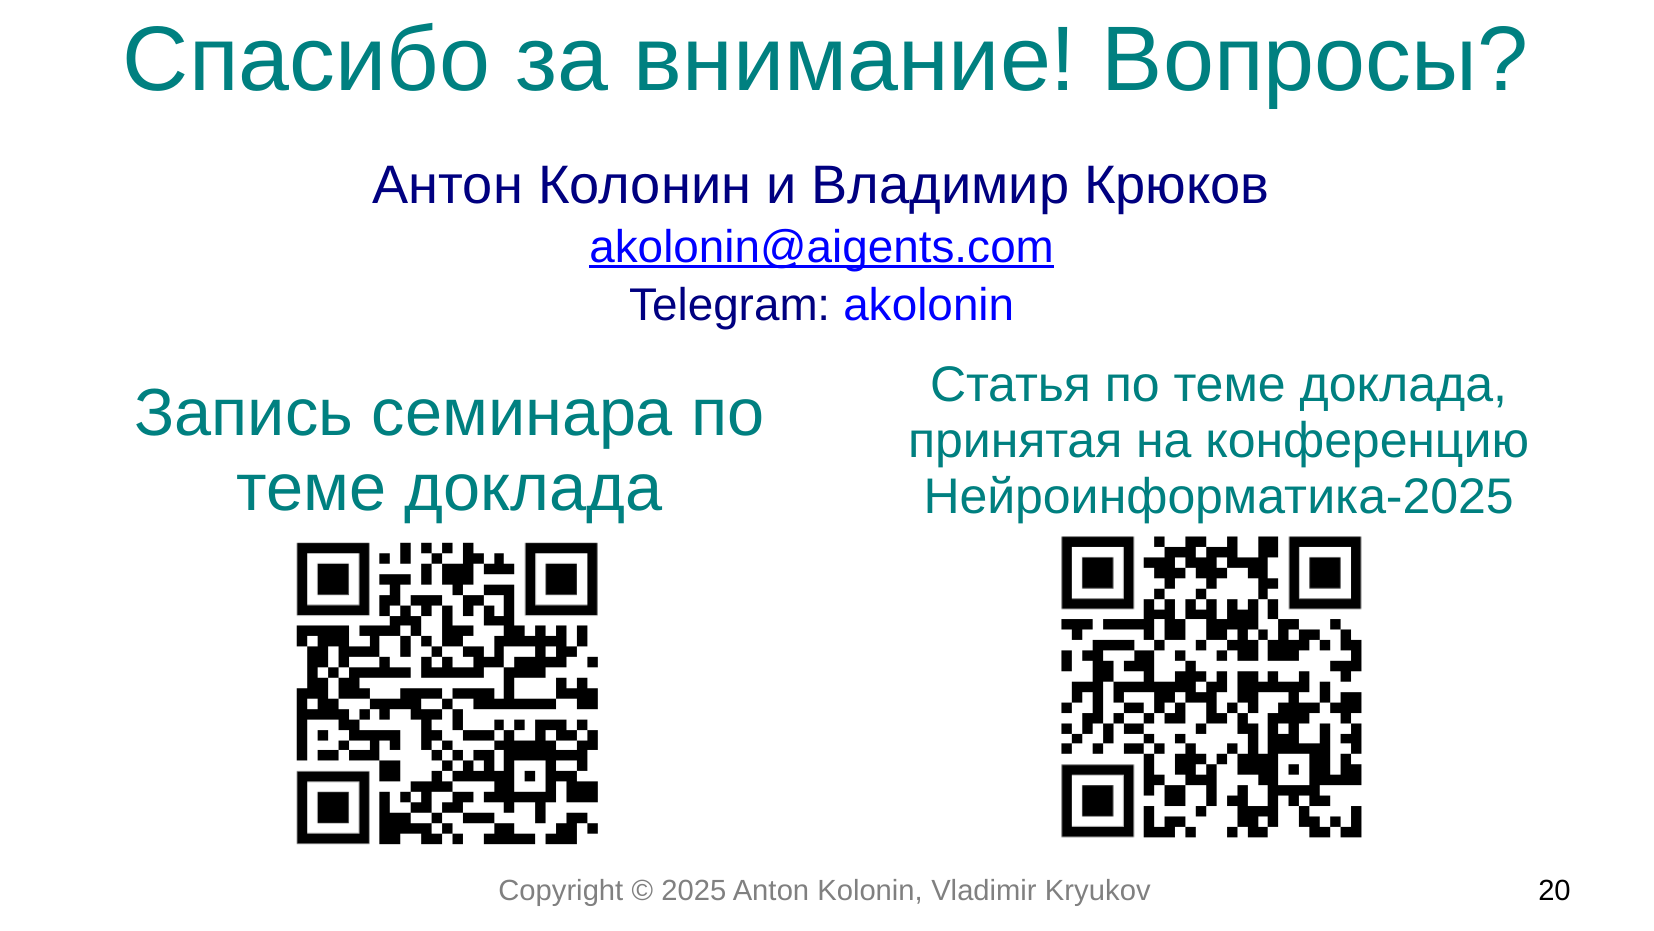

Спасибо за внимание! Вопросы?
Антон Колонин и Владимир Крюков
akolonin@aigents.com
Telegram: akolonin
Статья по теме доклада, принятая на конференцию Нейроинформатика-2025
Запись семинара по теме доклада
Copyright © 2025 Anton Kolonin, Vladimir Kryukov
20